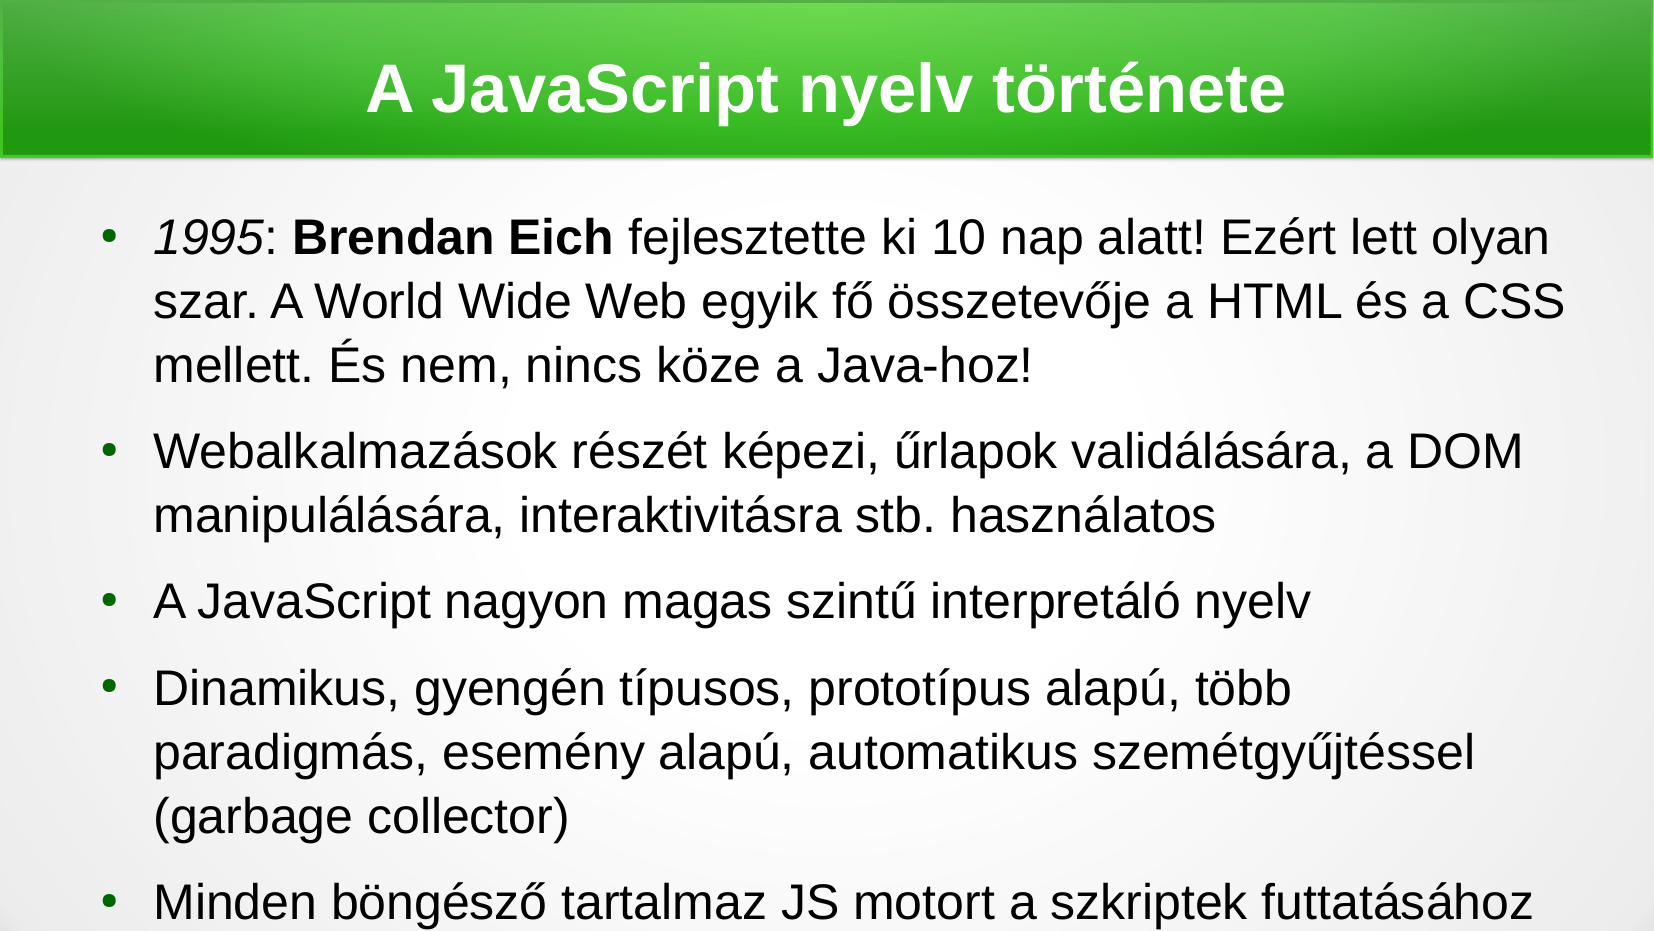

# A JavaScript nyelv története
1995: Brendan Eich fejlesztette ki 10 nap alatt! Ezért lett olyan szar. A World Wide Web egyik fő összetevője a HTML és a CSS mellett. És nem, nincs köze a Java-hoz!
Webalkalmazások részét képezi, űrlapok validálására, a DOM manipulálására, interaktivitásra stb. használatos
A JavaScript nagyon magas szintű interpretáló nyelv
Dinamikus, gyengén típusos, prototípus alapú, több paradigmás, esemény alapú, automatikus szemétgyűjtéssel (garbage collector)
Minden böngésző tartalmaz JS motort a szkriptek futtatásához